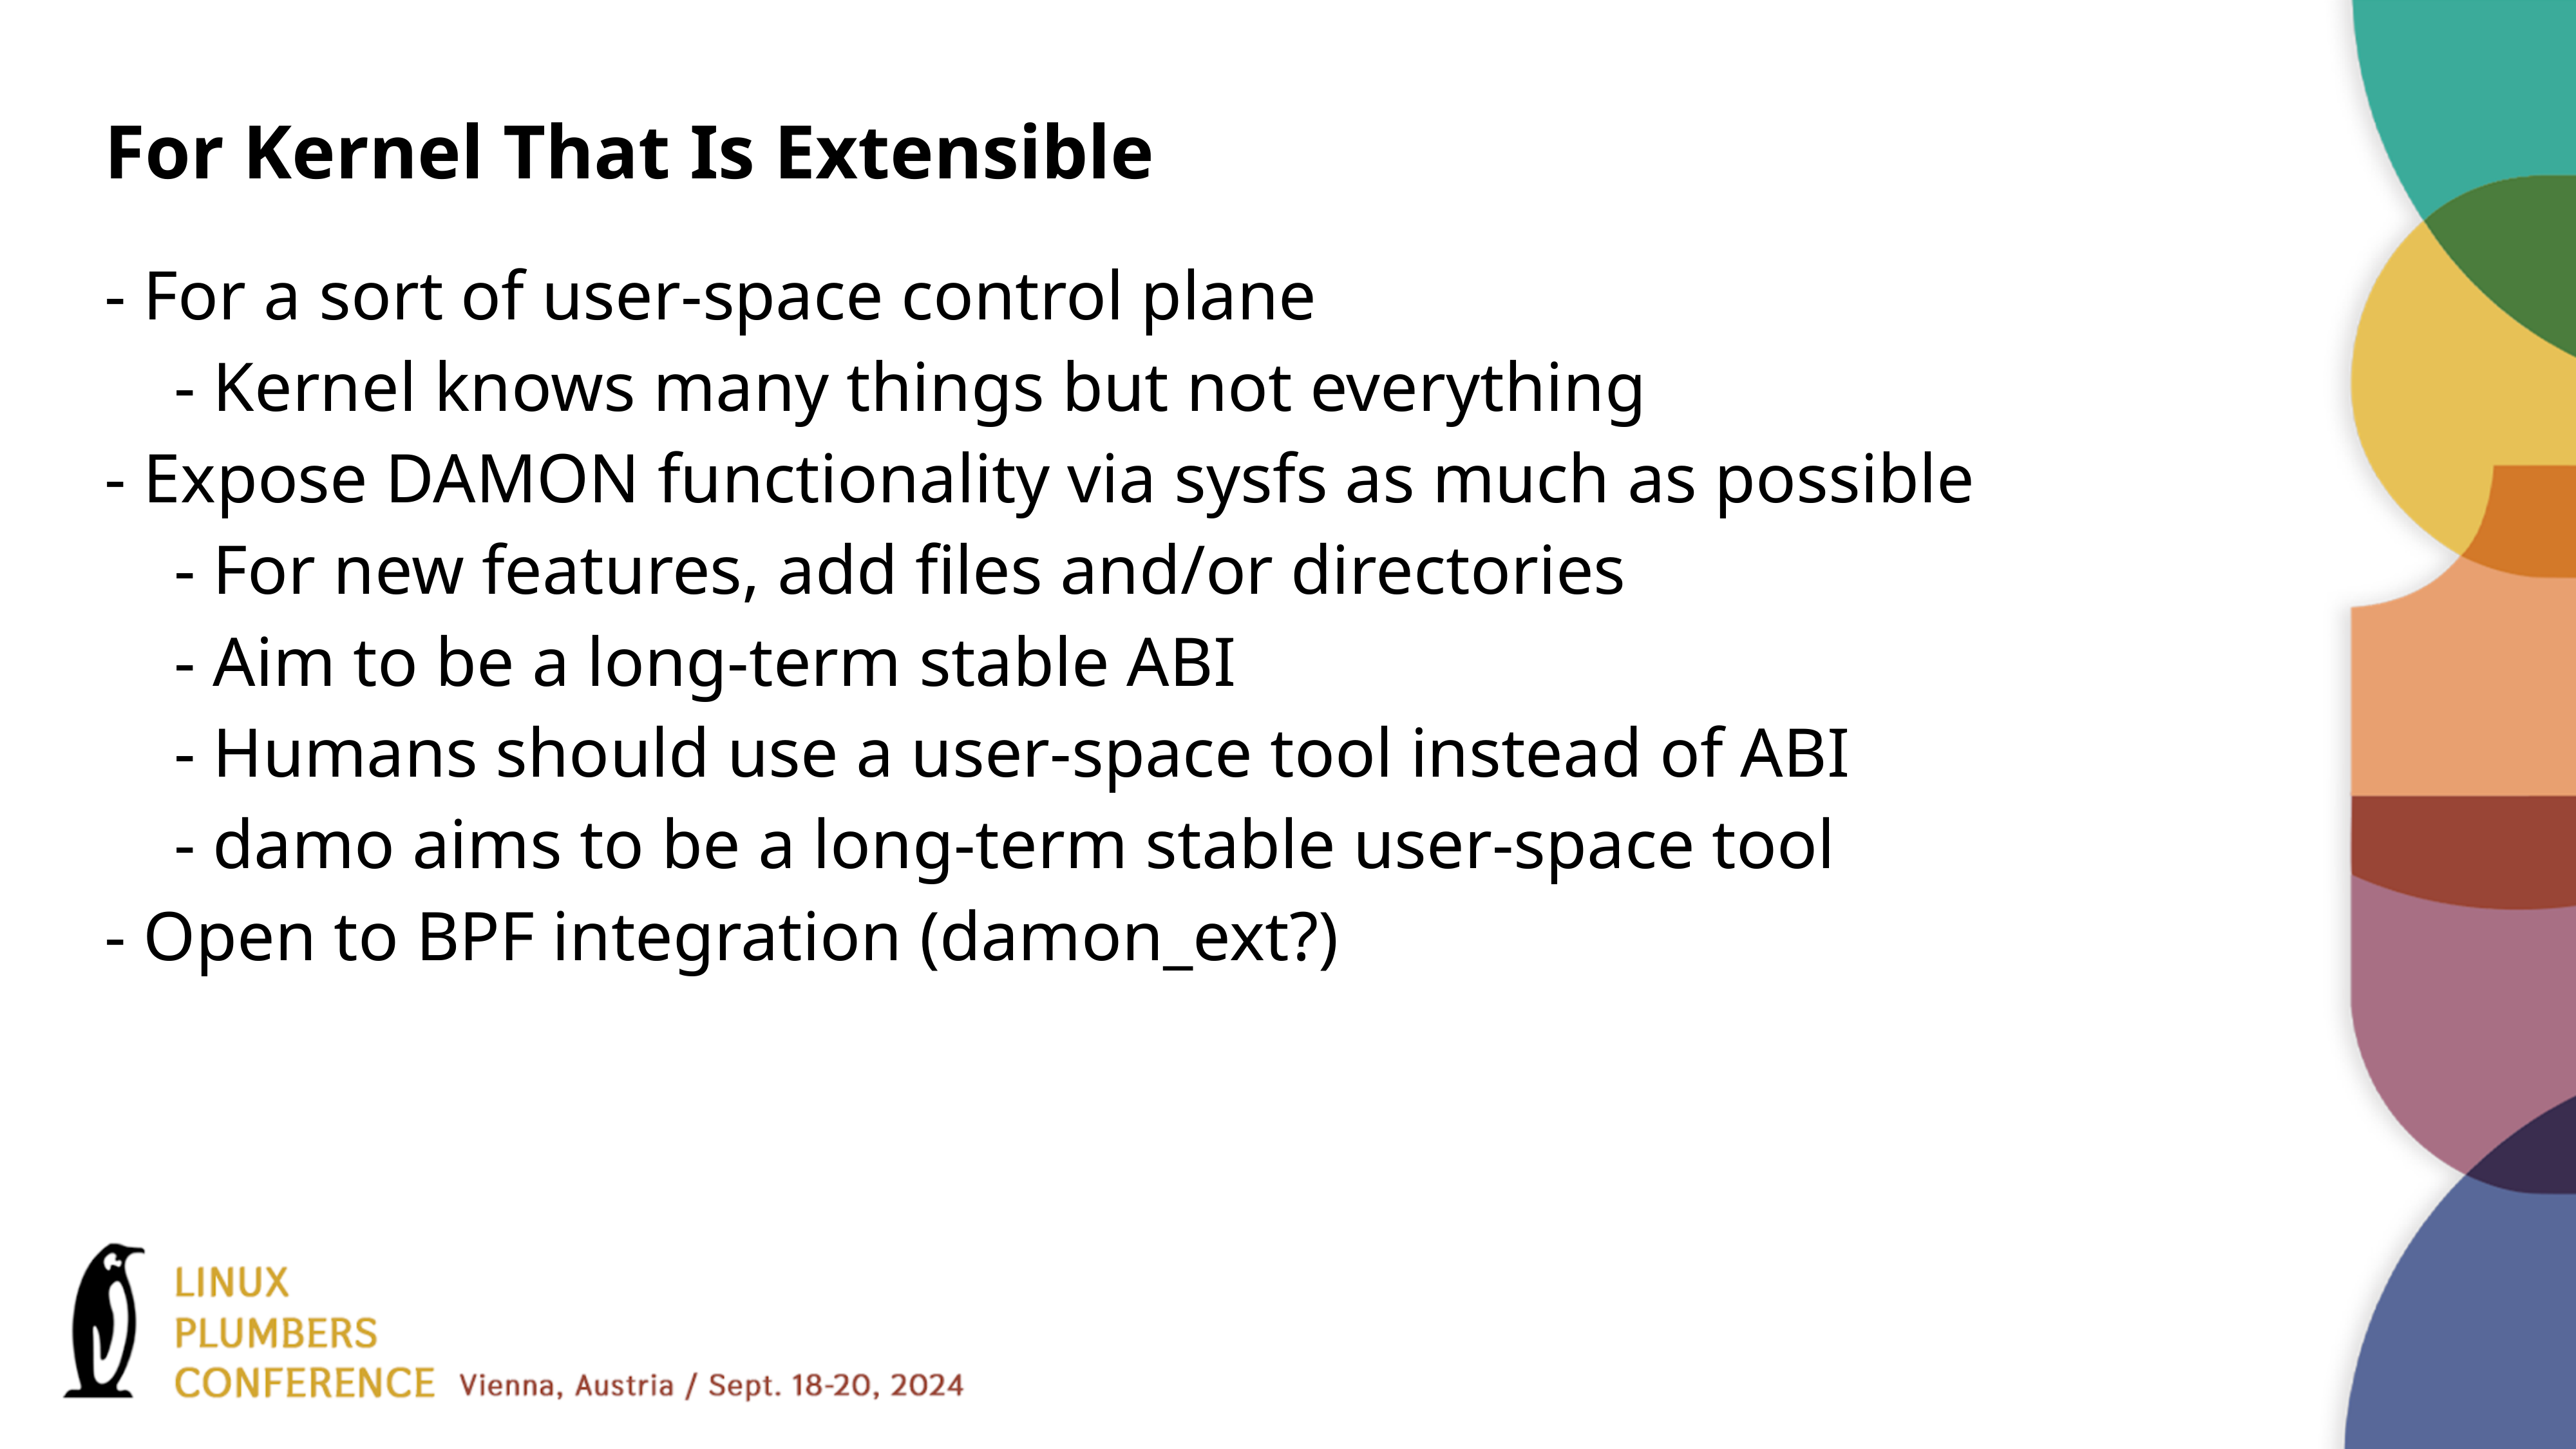

For Kernel That Is Extensible
- For a sort of user-space control plane
 - Kernel knows many things but not everything
- Expose DAMON functionality via sysfs as much as possible
 - For new features, add files and/or directories
 - Aim to be a long-term stable ABI
 - Humans should use a user-space tool instead of ABI
 - damo aims to be a long-term stable user-space tool
- Open to BPF integration (damon_ext?)